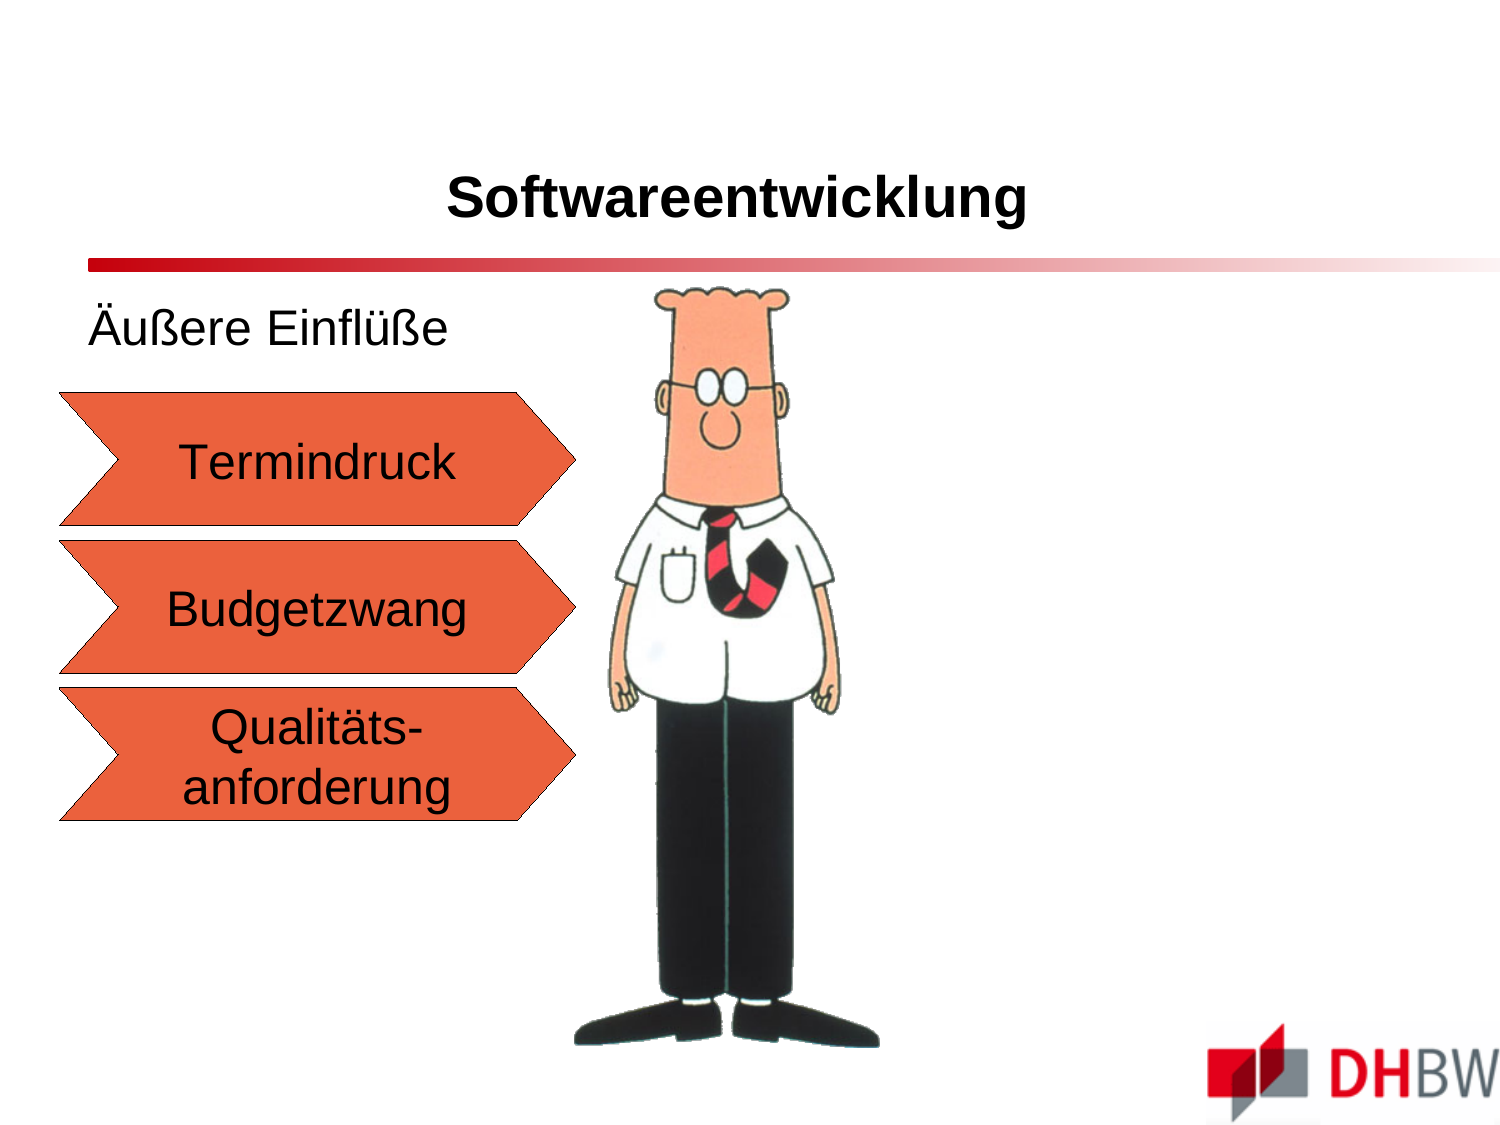

# Softwareentwicklung
Äußere Einflüße
Termindruck
Budgetzwang
Qualitäts-
anforderung